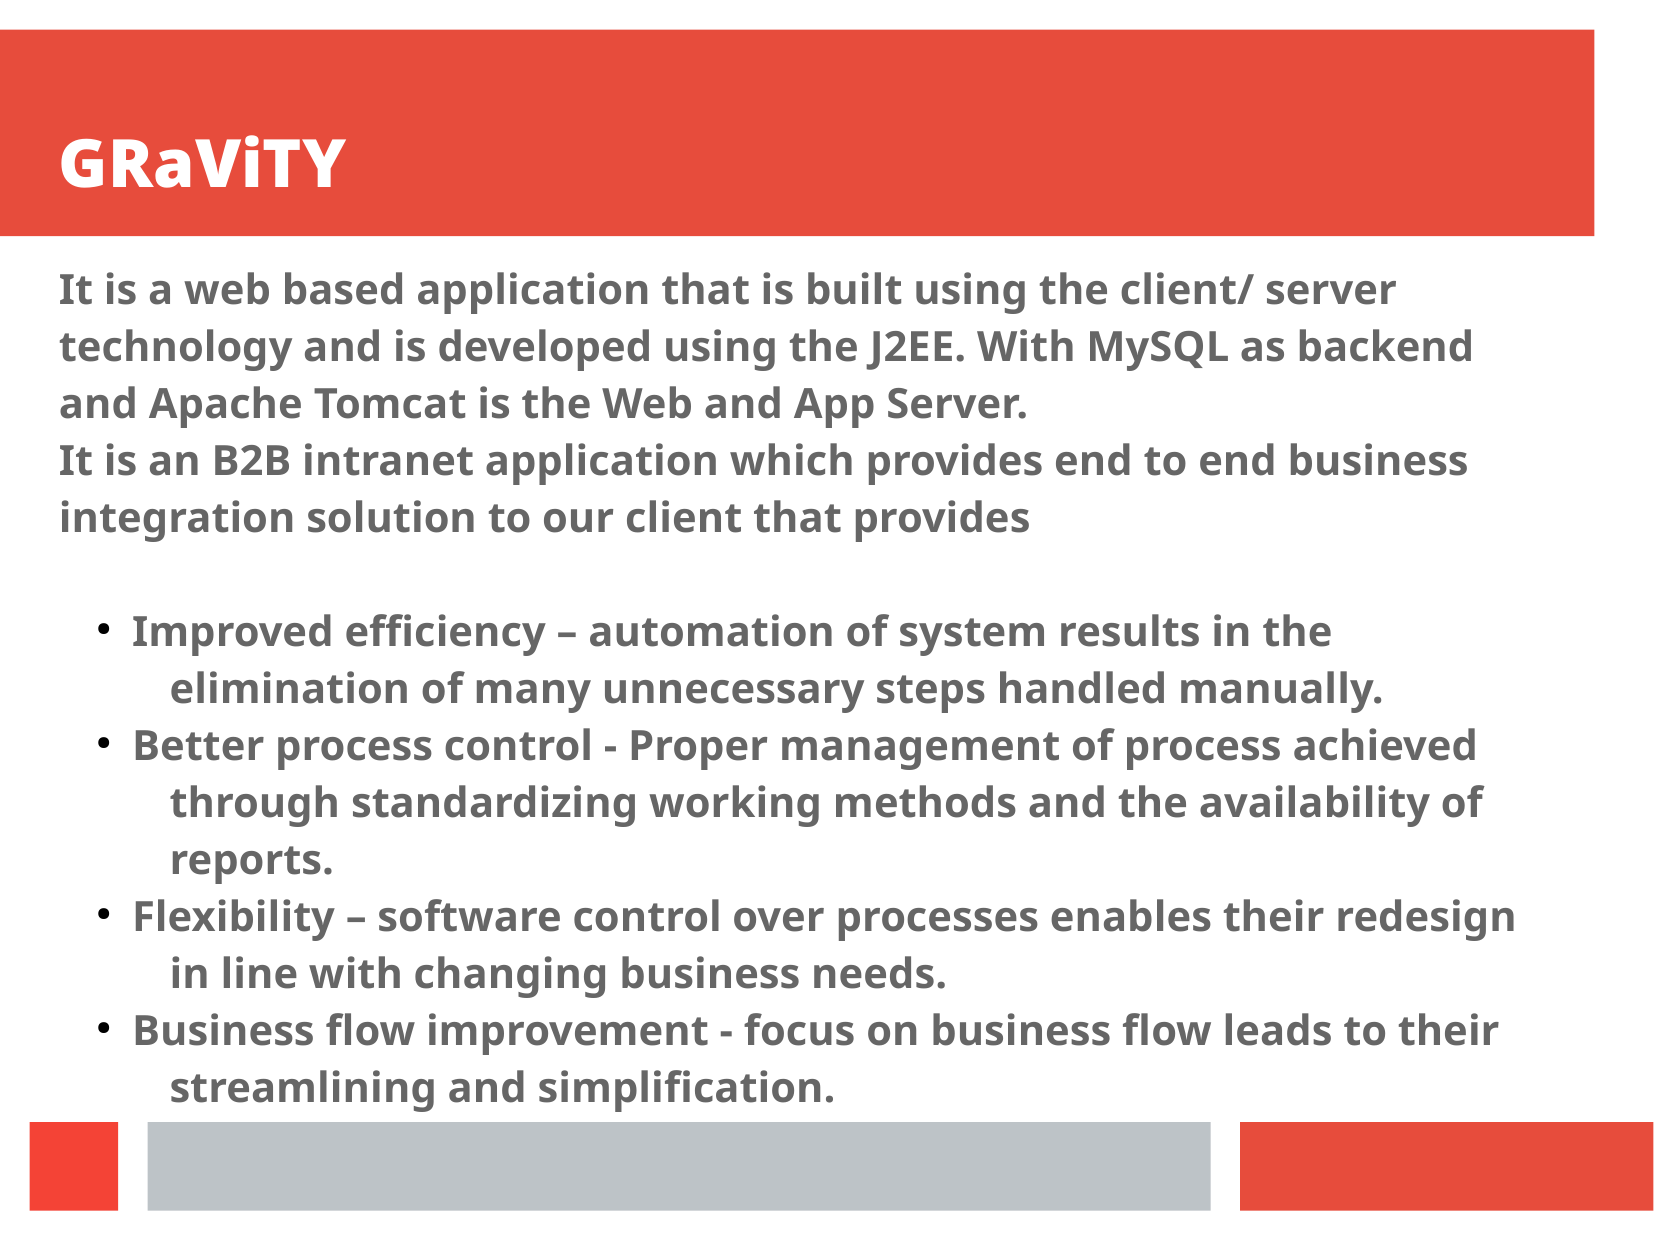

# GRaViTY
It is a web based application that is built using the client/ server technology and is developed using the J2EE. With MySQL as backend and Apache Tomcat is the Web and App Server.
It is an B2B intranet application which provides end to end business integration solution to our client that provides
Improved efficiency – automation of system results in the elimination of many unnecessary steps handled manually.
Better process control - Proper management of process achieved through standardizing working methods and the availability of reports.
Flexibility – software control over processes enables their redesign in line with changing business needs.
Business flow improvement - focus on business flow leads to their streamlining and simplification.